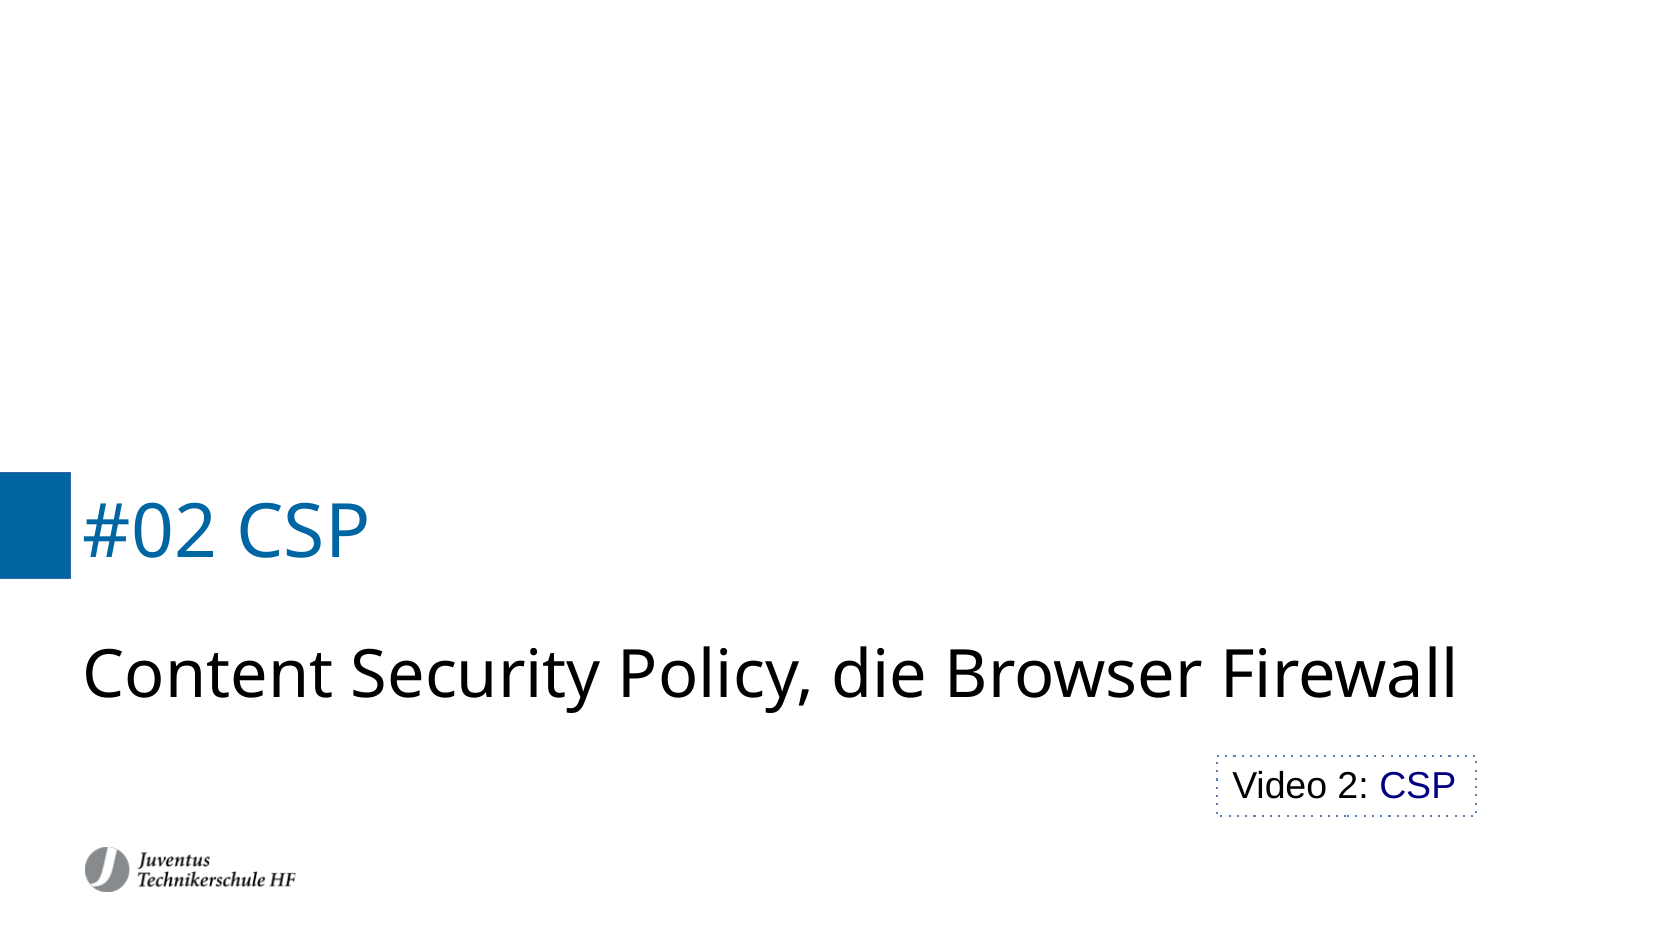

# #02 CSP
Content Security Policy, die Browser Firewall
Video 2: CSP